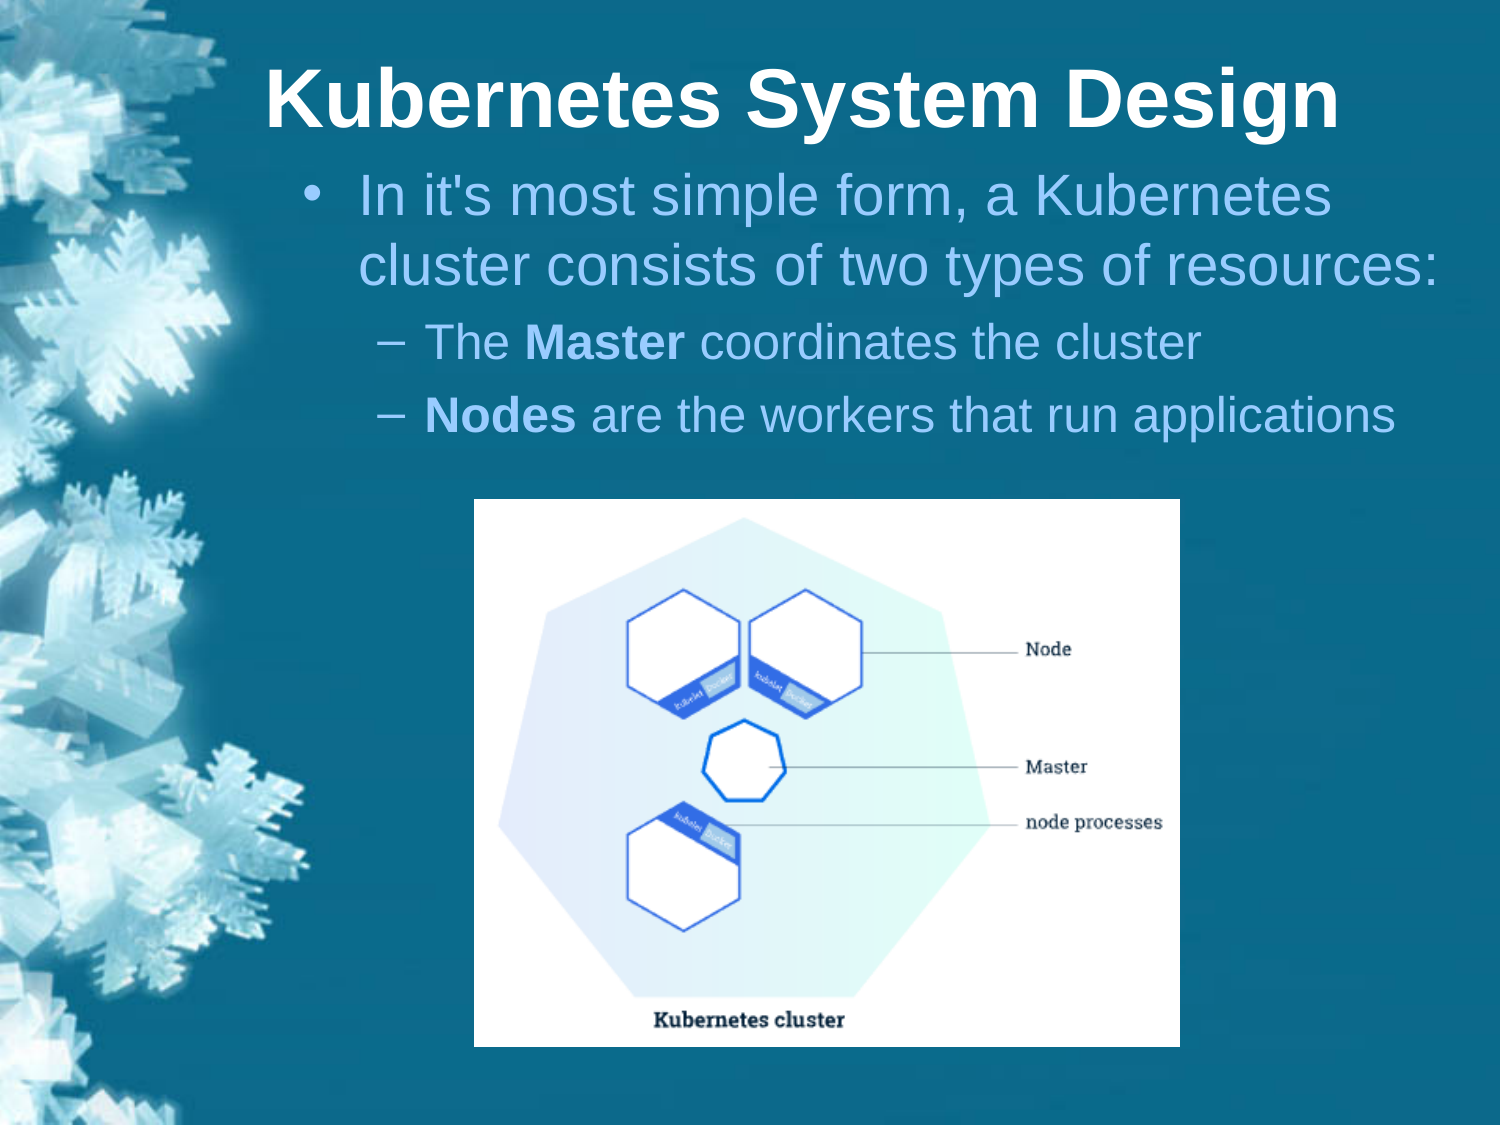

# Kubernetes System Design
In it's most simple form, a Kubernetes cluster consists of two types of resources:
The Master coordinates the cluster
Nodes are the workers that run applications